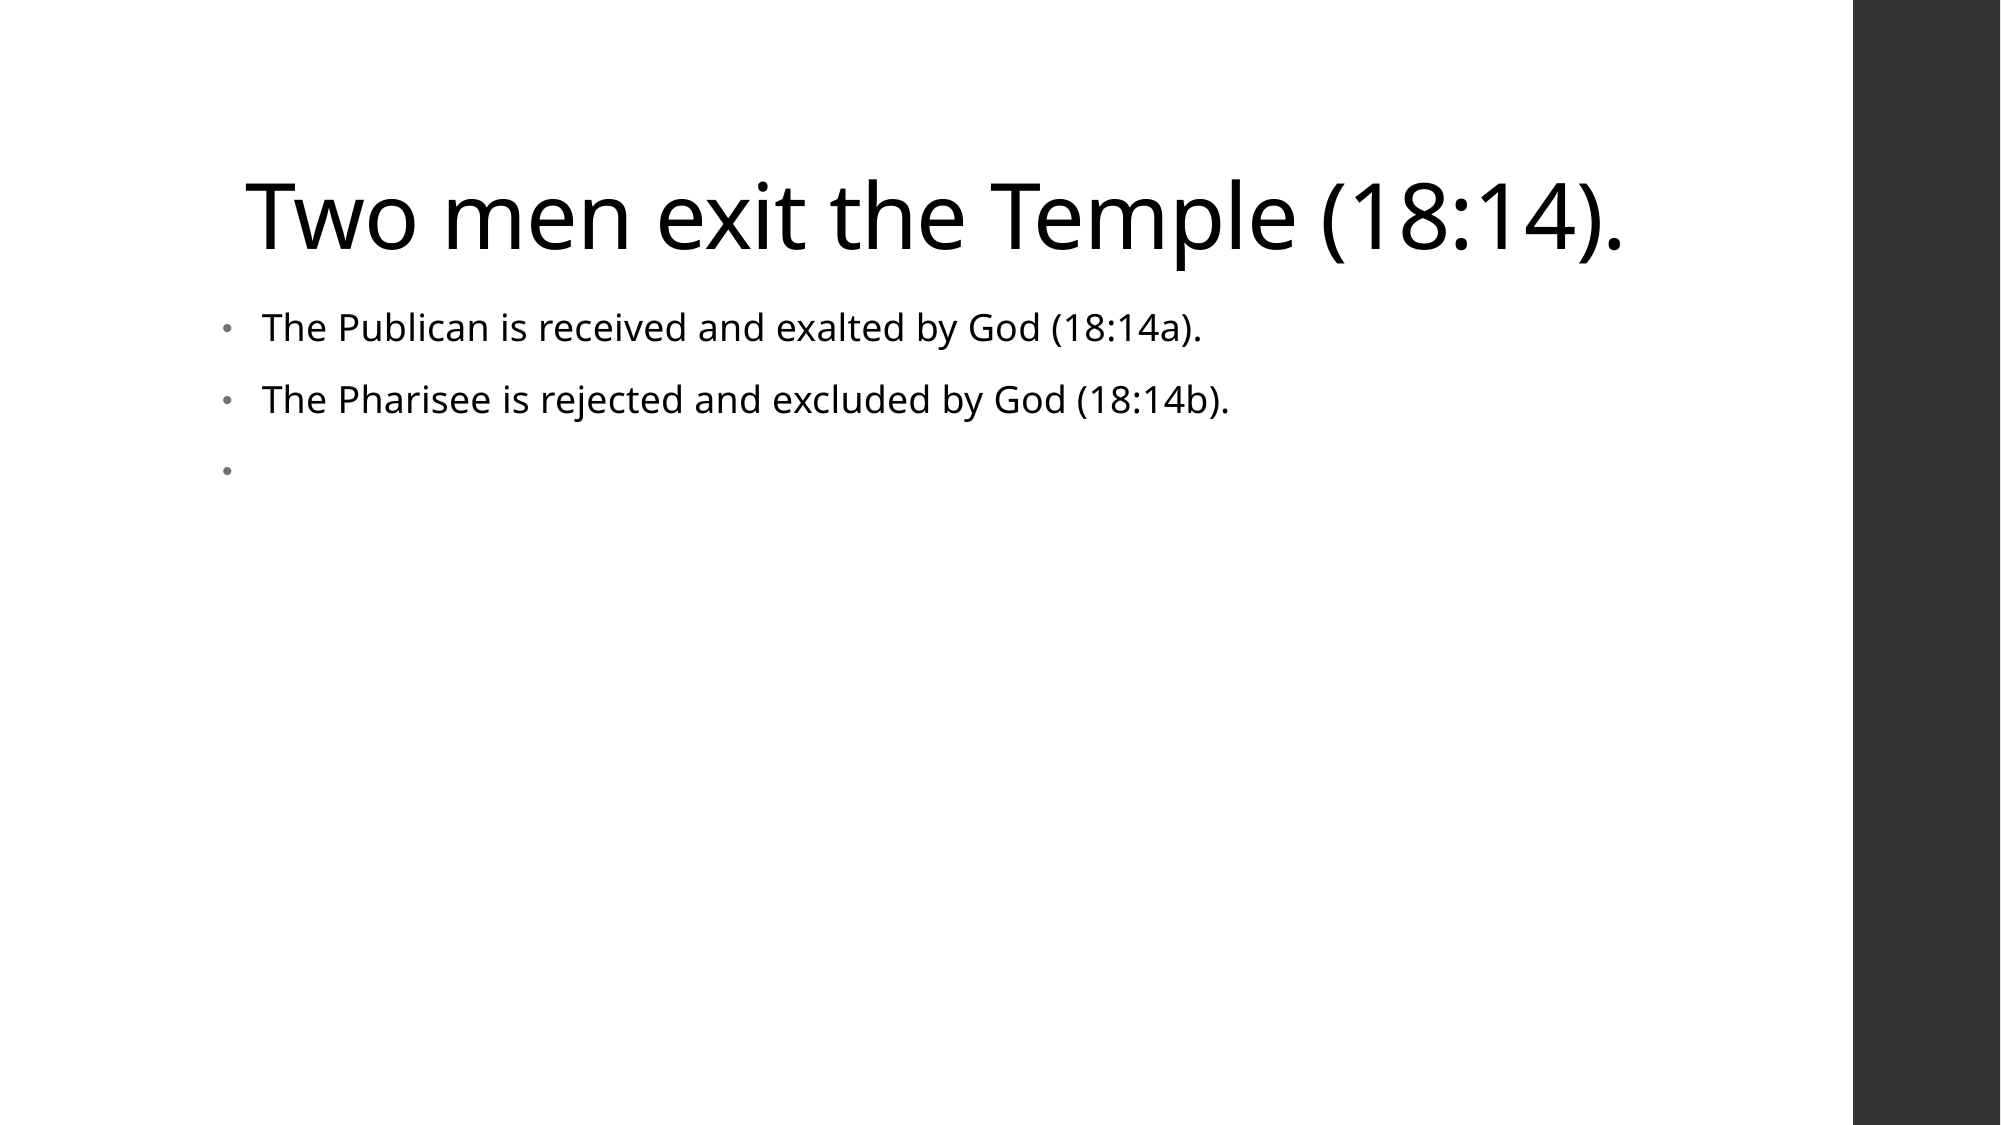

# Two men exit the Temple (18:14).
 The Publican is received and exalted by God (18:14a).
 The Pharisee is rejected and excluded by God (18:14b).